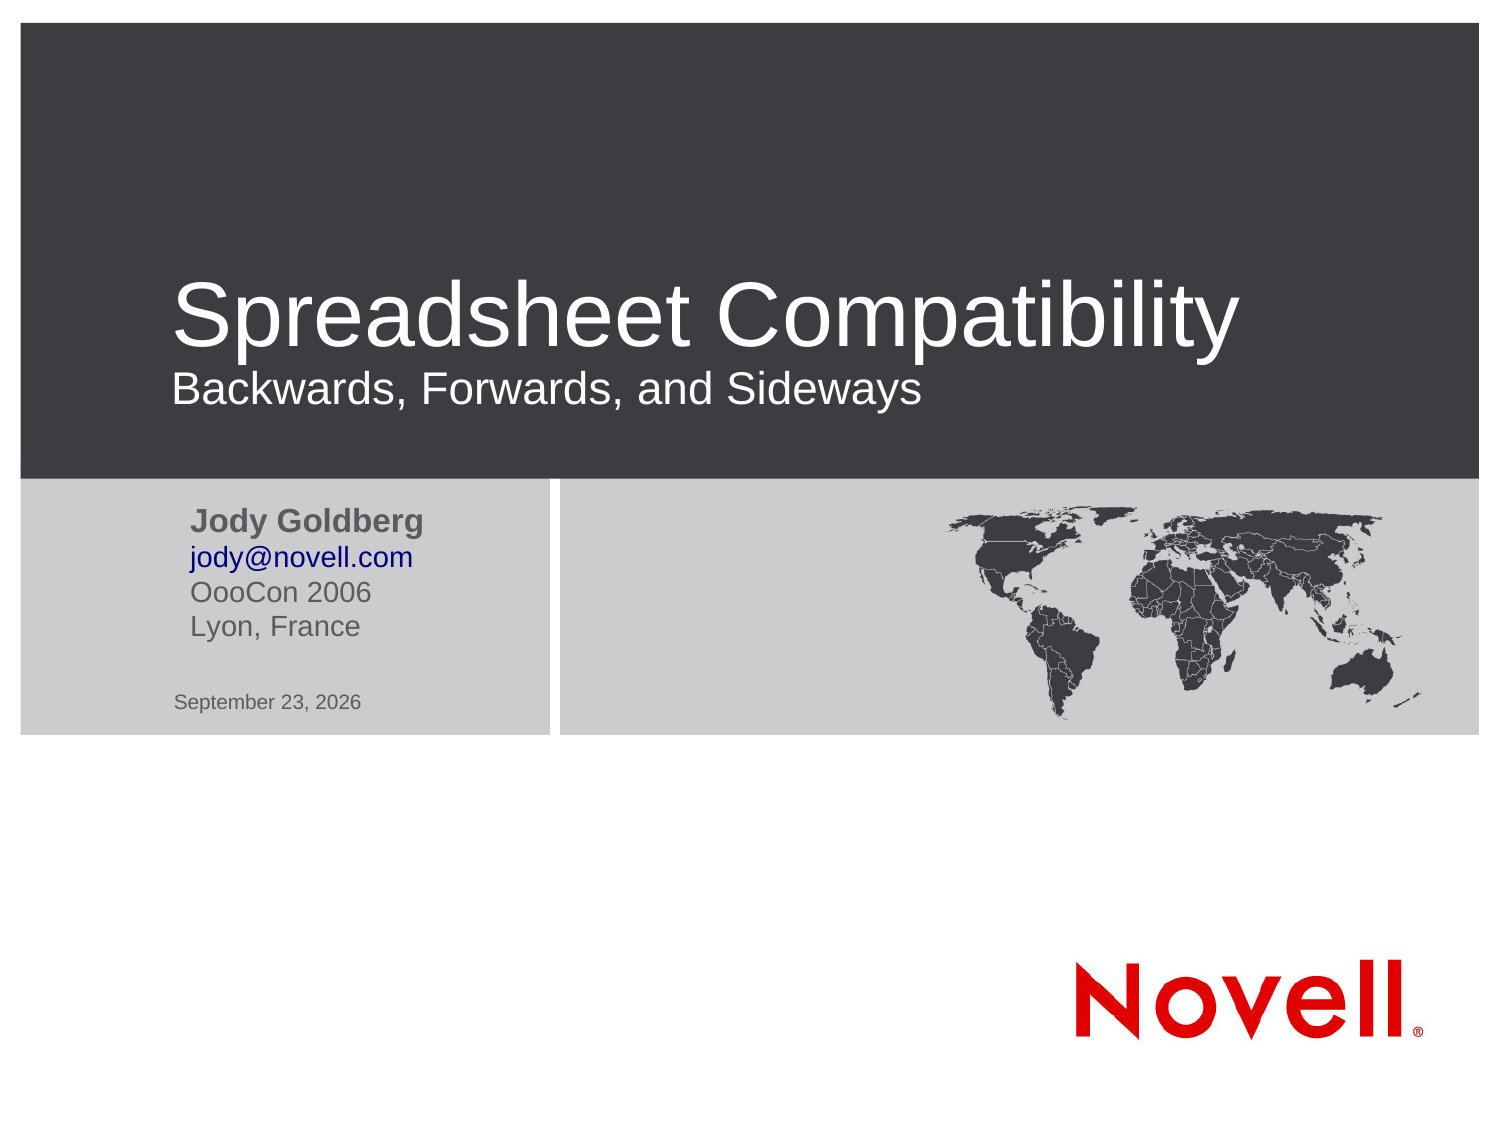

# Spreadsheet Compatibility Backwards, Forwards, and Sideways
Jody Goldberg
jody@novell.com
OooCon 2006
Lyon, France